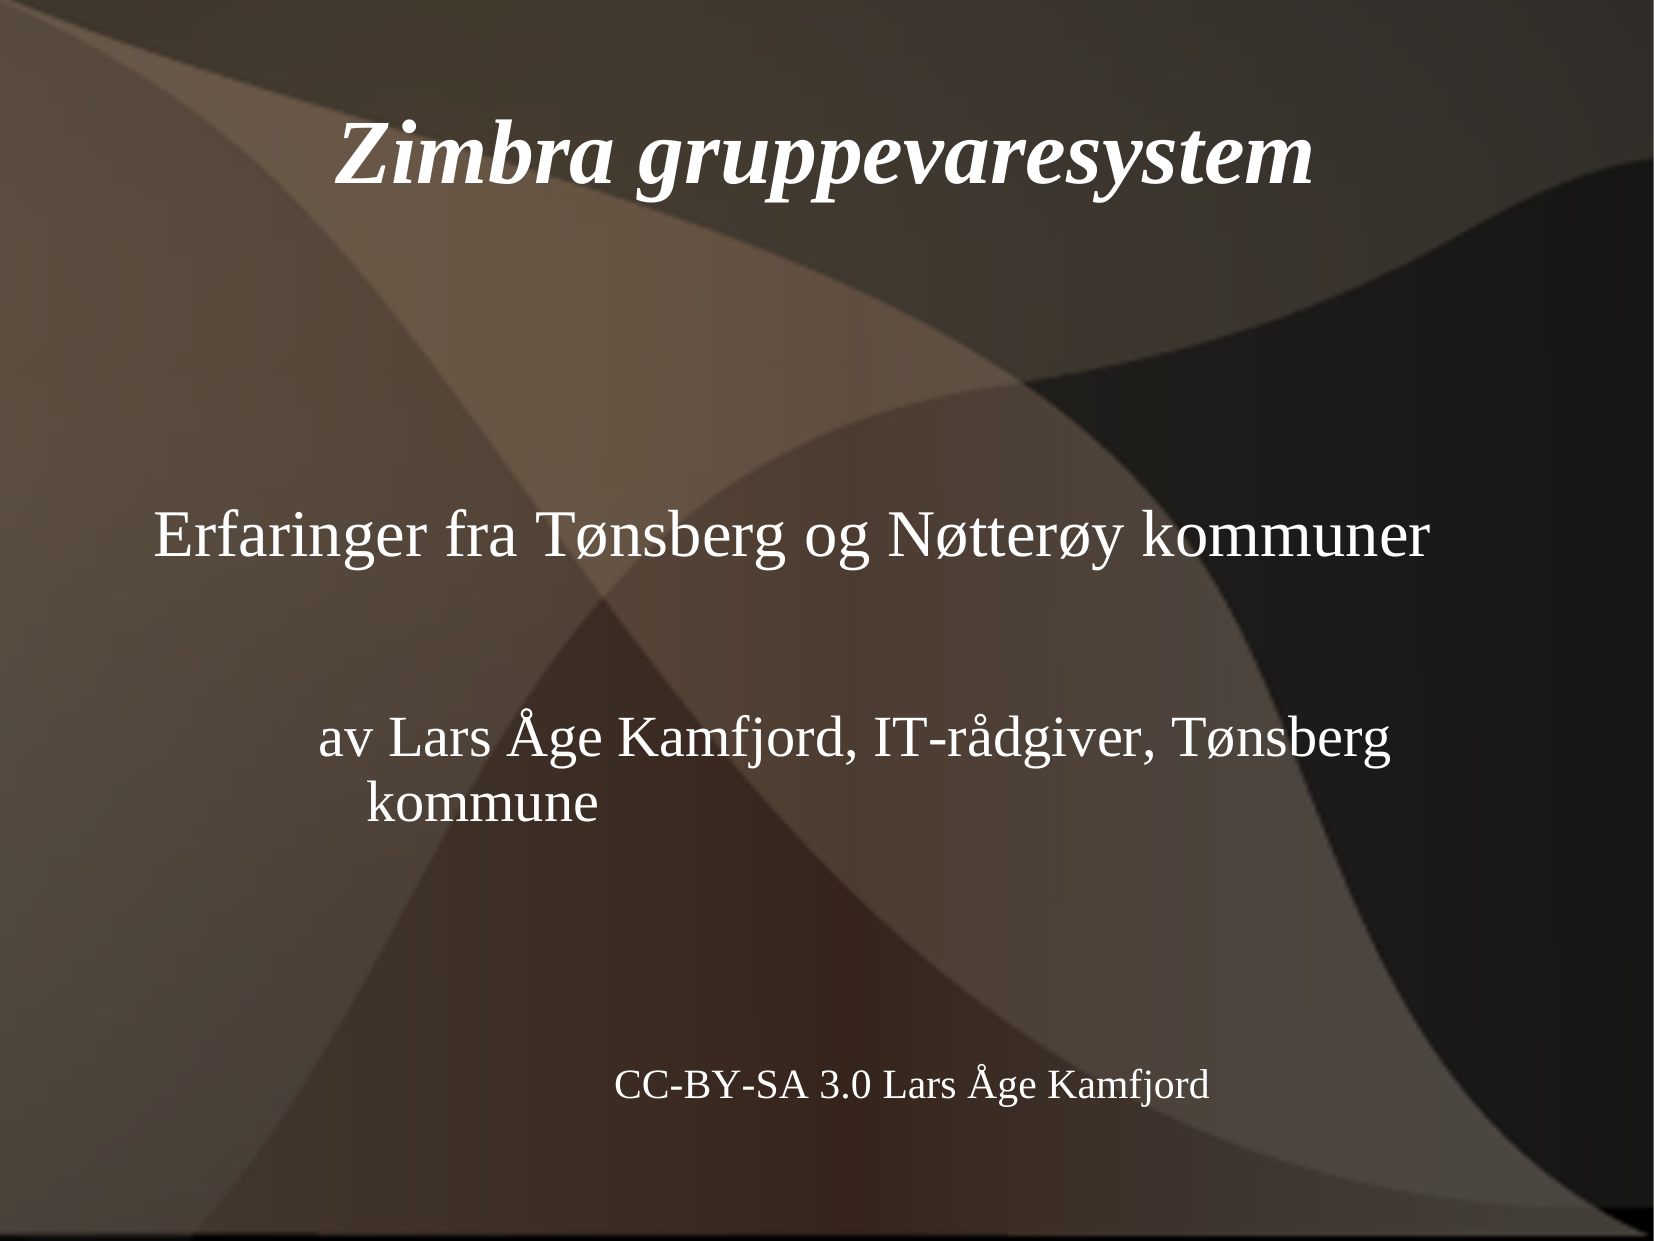

# Zimbra gruppevaresystem
Erfaringer fra Tønsberg og Nøtterøy kommuner
av Lars Åge Kamfjord, IT-rådgiver, Tønsberg kommune
CC-BY-SA 3.0 Lars Åge Kamfjord